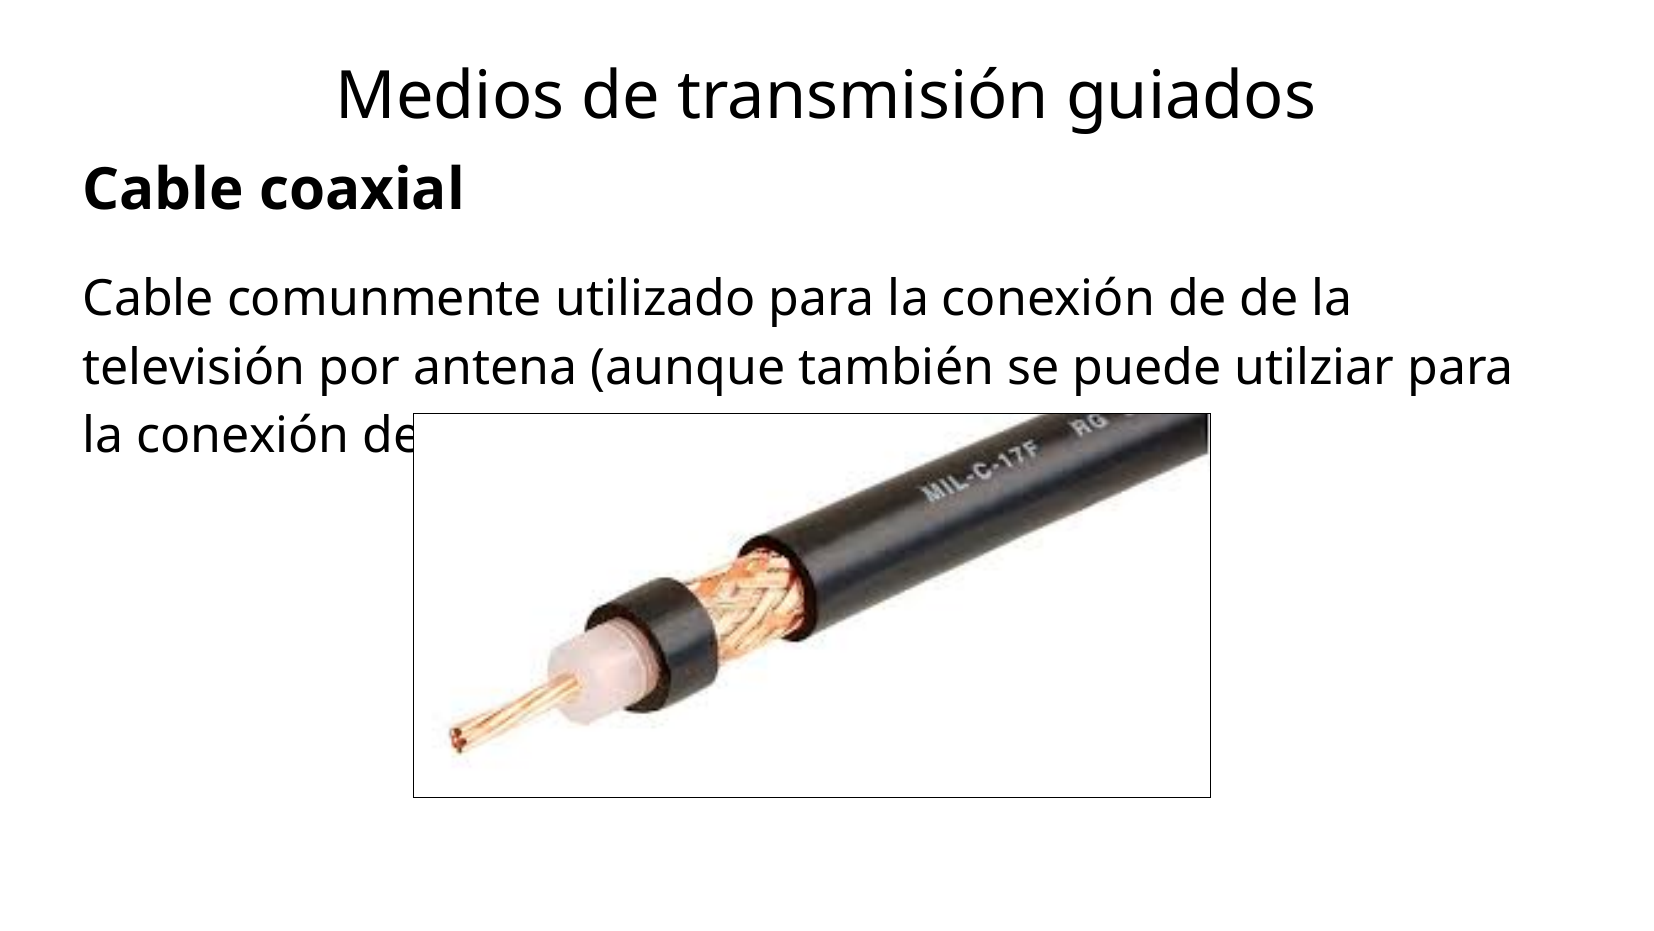

# Medios de transmisión guiados
Cable coaxial
Cable comunmente utilizado para la conexión de de la televisión por antena (aunque también se puede utilziar para la conexión de la red).